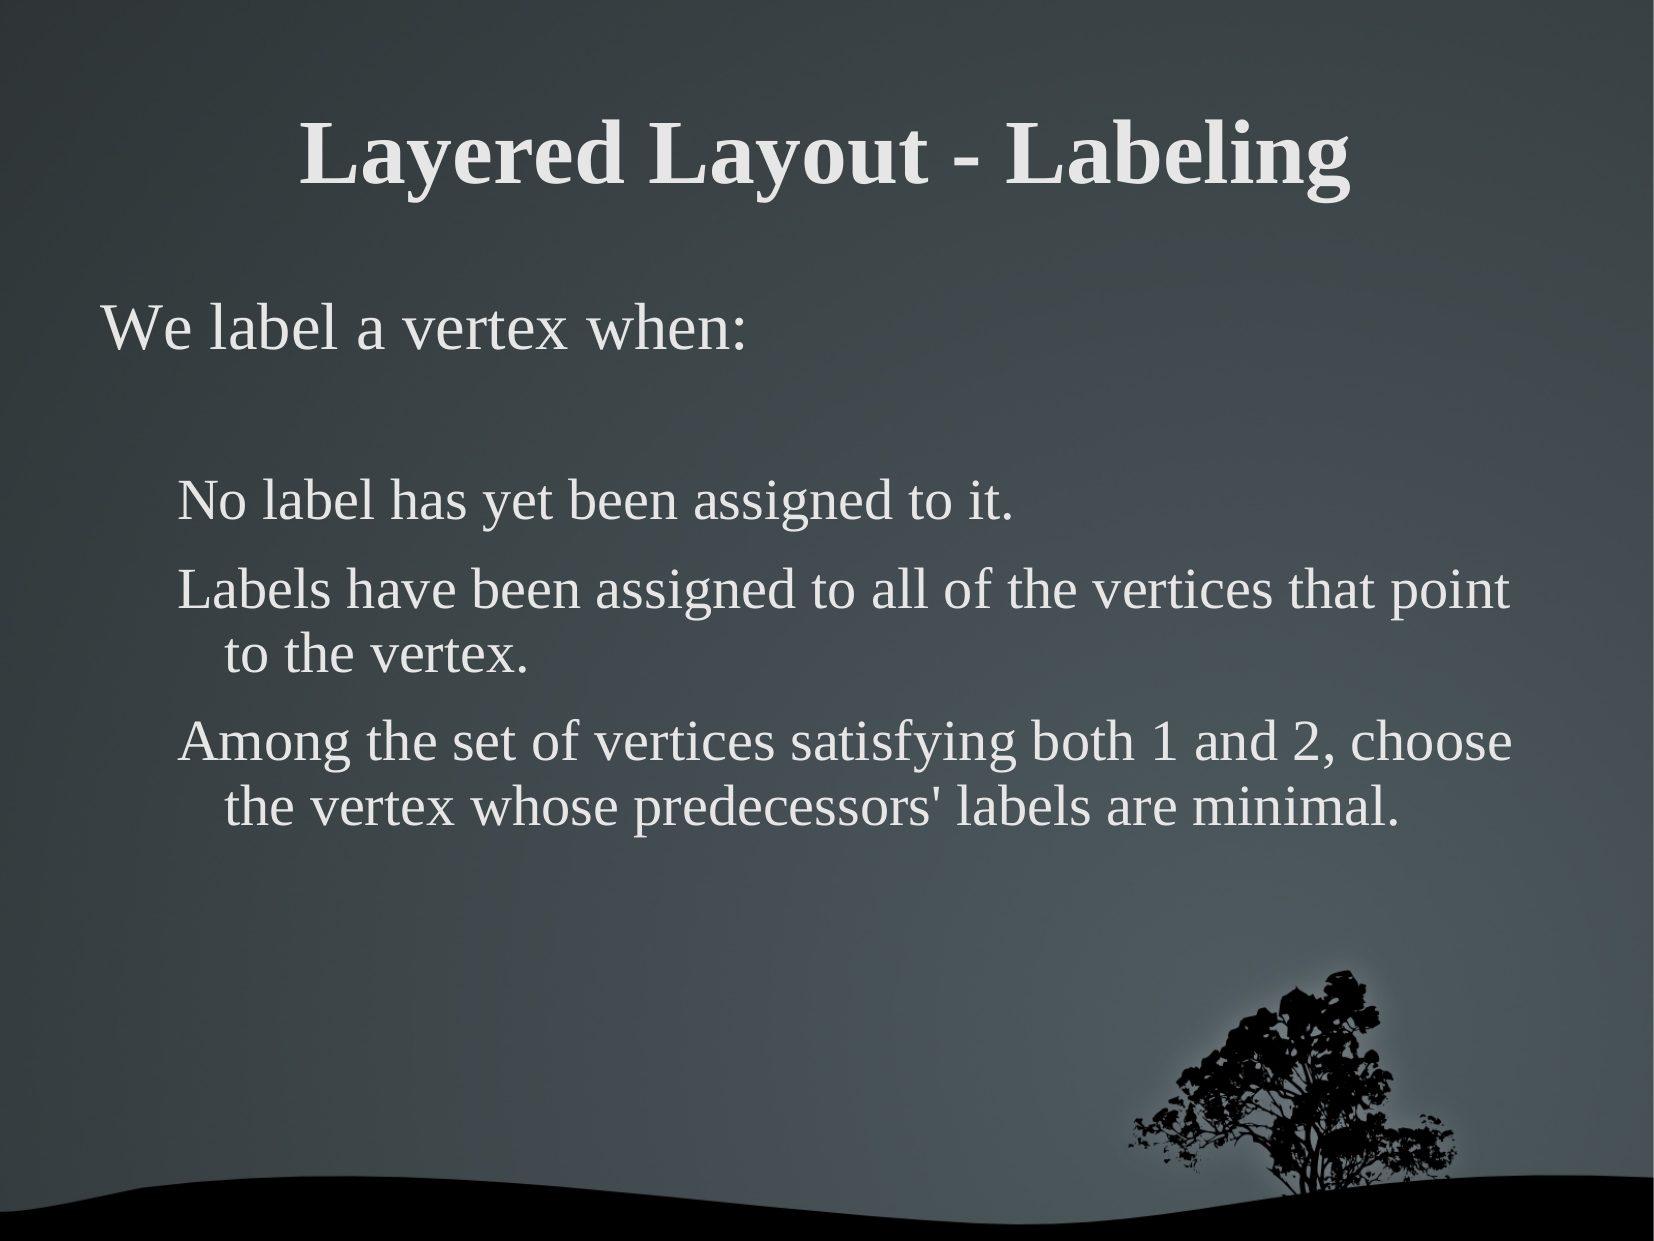

# Layered Layout - Labeling
We label a vertex when:
No label has yet been assigned to it.
Labels have been assigned to all of the vertices that point to the vertex.
Among the set of vertices satisfying both 1 and 2, choose the vertex whose predecessors' labels are minimal.